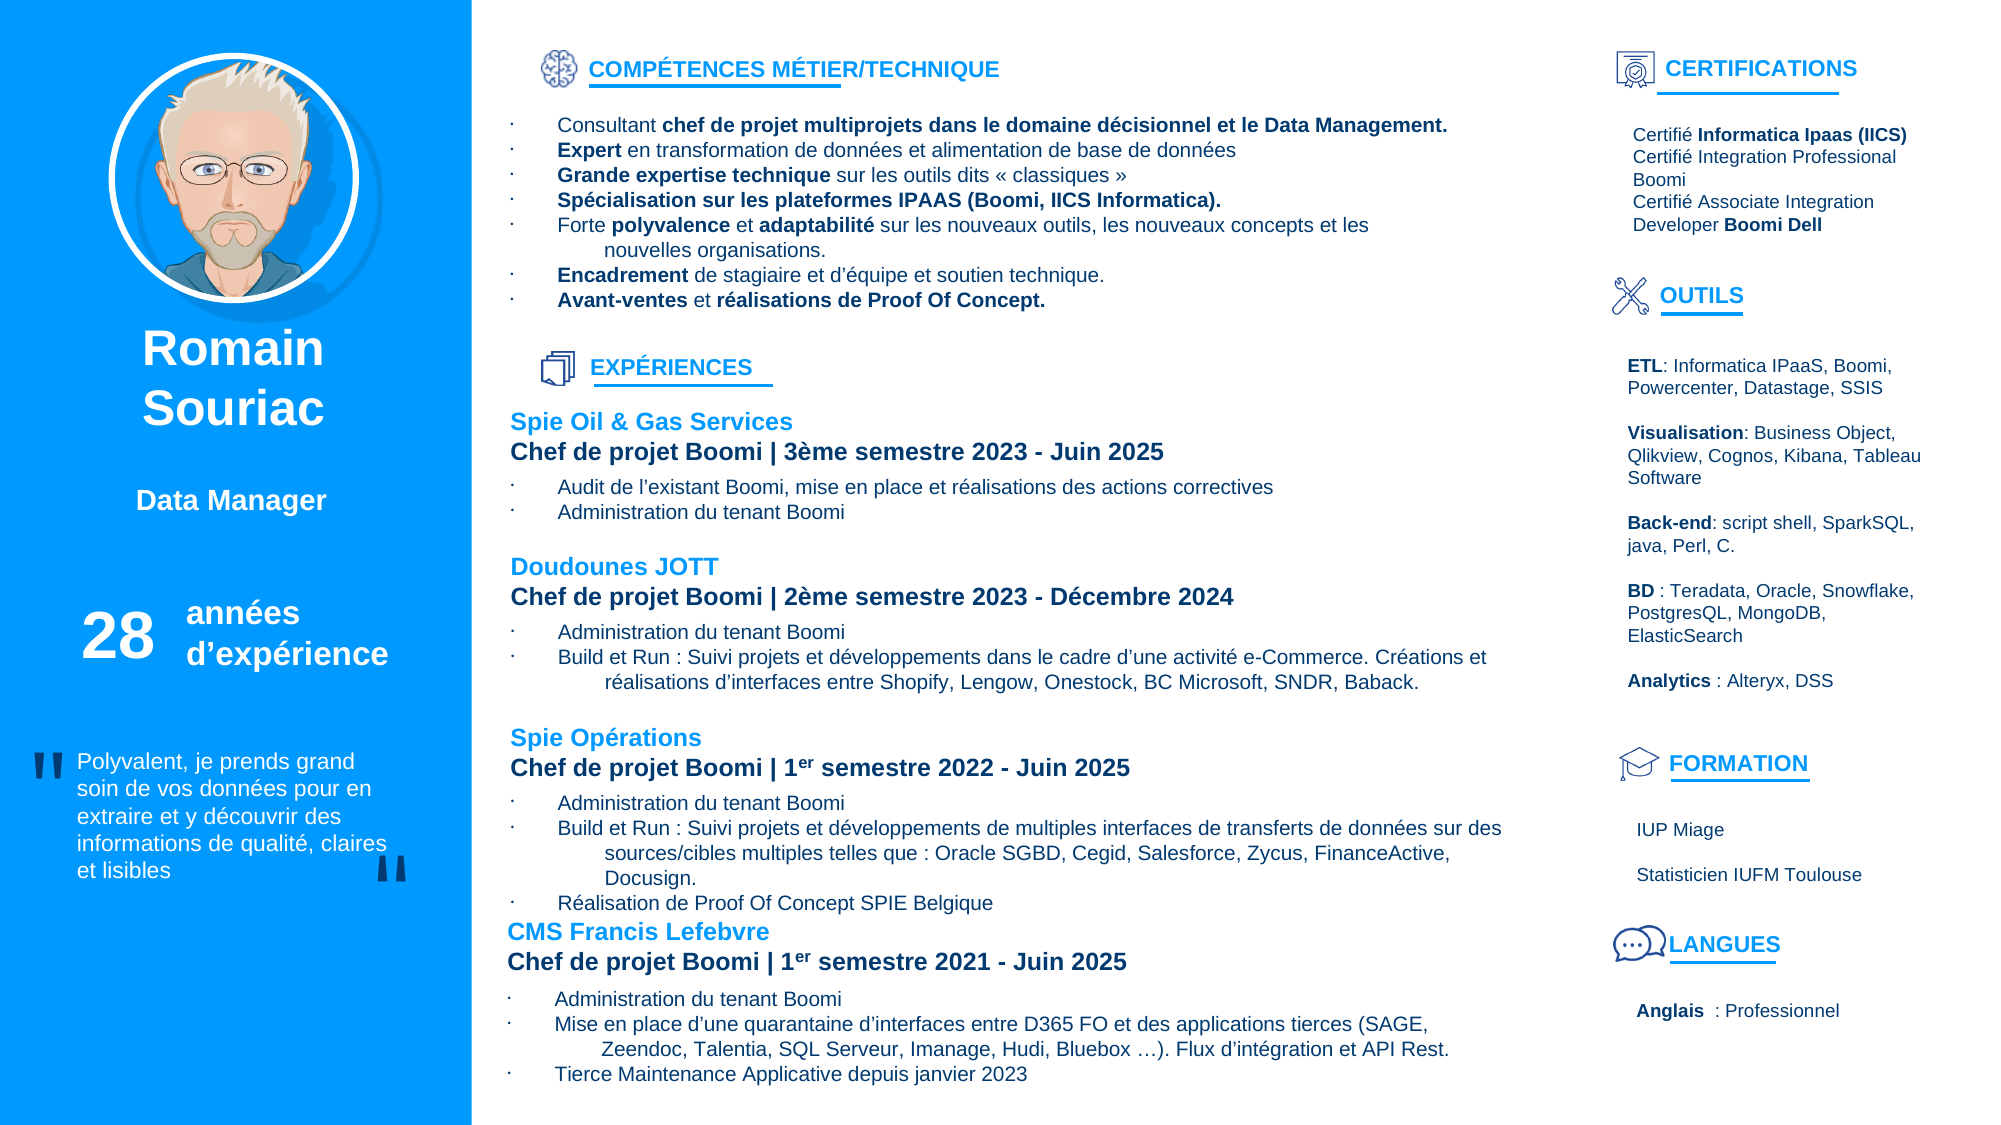

CERTIFICATIONS
Certifié Informatica Ipaas (IICS)
Certifié Integration Professional Boomi
Certifié Associate Integration Developer Boomi Dell
COMPÉTENCES MÉTIER/TECHNIQUE
Consultant chef de projet multiprojets dans le domaine décisionnel et le Data Management.
Expert en transformation de données et alimentation de base de données
Grande expertise technique sur les outils dits « classiques »
Spécialisation sur les plateformes IPAAS (Boomi, IICS Informatica).
Forte polyvalence et adaptabilité sur les nouveaux outils, les nouveaux concepts et les nouvelles organisations.
Encadrement de stagiaire et d’équipe et soutien technique.
Avant-ventes et réalisations de Proof Of Concept.
OUTILS
ETL: Informatica IPaaS, Boomi, Powercenter, Datastage, SSIS
Visualisation: Business Object, Qlikview, Cognos, Kibana, Tableau Software
Back-end: script shell, SparkSQL, java, Perl, C.
BD : Teradata, Oracle, Snowflake, PostgresQL, MongoDB, ElasticSearch
Analytics : Alteryx, DSS
Romain
Souriac
EXPÉRIENCES
Spie Oil & Gas Services
Chef de projet Boomi | 3ème semestre 2023 - Juin 2025
Audit de l’existant Boomi, mise en place et réalisations des actions correctives
Administration du tenant Boomi
Data Manager
Doudounes JOTT
Chef de projet Boomi | 2ème semestre 2023 - Décembre 2024
Administration du tenant Boomi
Build et Run : Suivi projets et développements dans le cadre d’une activité e-Commerce. Créations et réalisations d’interfaces entre Shopify, Lengow, Onestock, BC Microsoft, SNDR, Baback.
28
années d’expérience
Spie Opérations
Chef de projet Boomi | 1er semestre 2022 - Juin 2025
Administration du tenant Boomi
Build et Run : Suivi projets et développements de multiples interfaces de transferts de données sur des sources/cibles multiples telles que : Oracle SGBD, Cegid, Salesforce, Zycus, FinanceActive, Docusign.
Réalisation de Proof Of Concept SPIE Belgique
"
Polyvalent, je prends grand soin de vos données pour en extraire et y découvrir des informations de qualité, claires et lisibles
FORMATION
IUP Miage
Statisticien IUFM Toulouse
"
CMS Francis Lefebvre
Chef de projet Boomi | 1er semestre 2021 - Juin 2025
Administration du tenant Boomi
Mise en place d’une quarantaine d’interfaces entre D365 FO et des applications tierces (SAGE, Zeendoc, Talentia, SQL Serveur, Imanage, Hudi, Bluebox …). Flux d’intégration et API Rest.
Tierce Maintenance Applicative depuis janvier 2023
LANGUES
Anglais : Professionnel